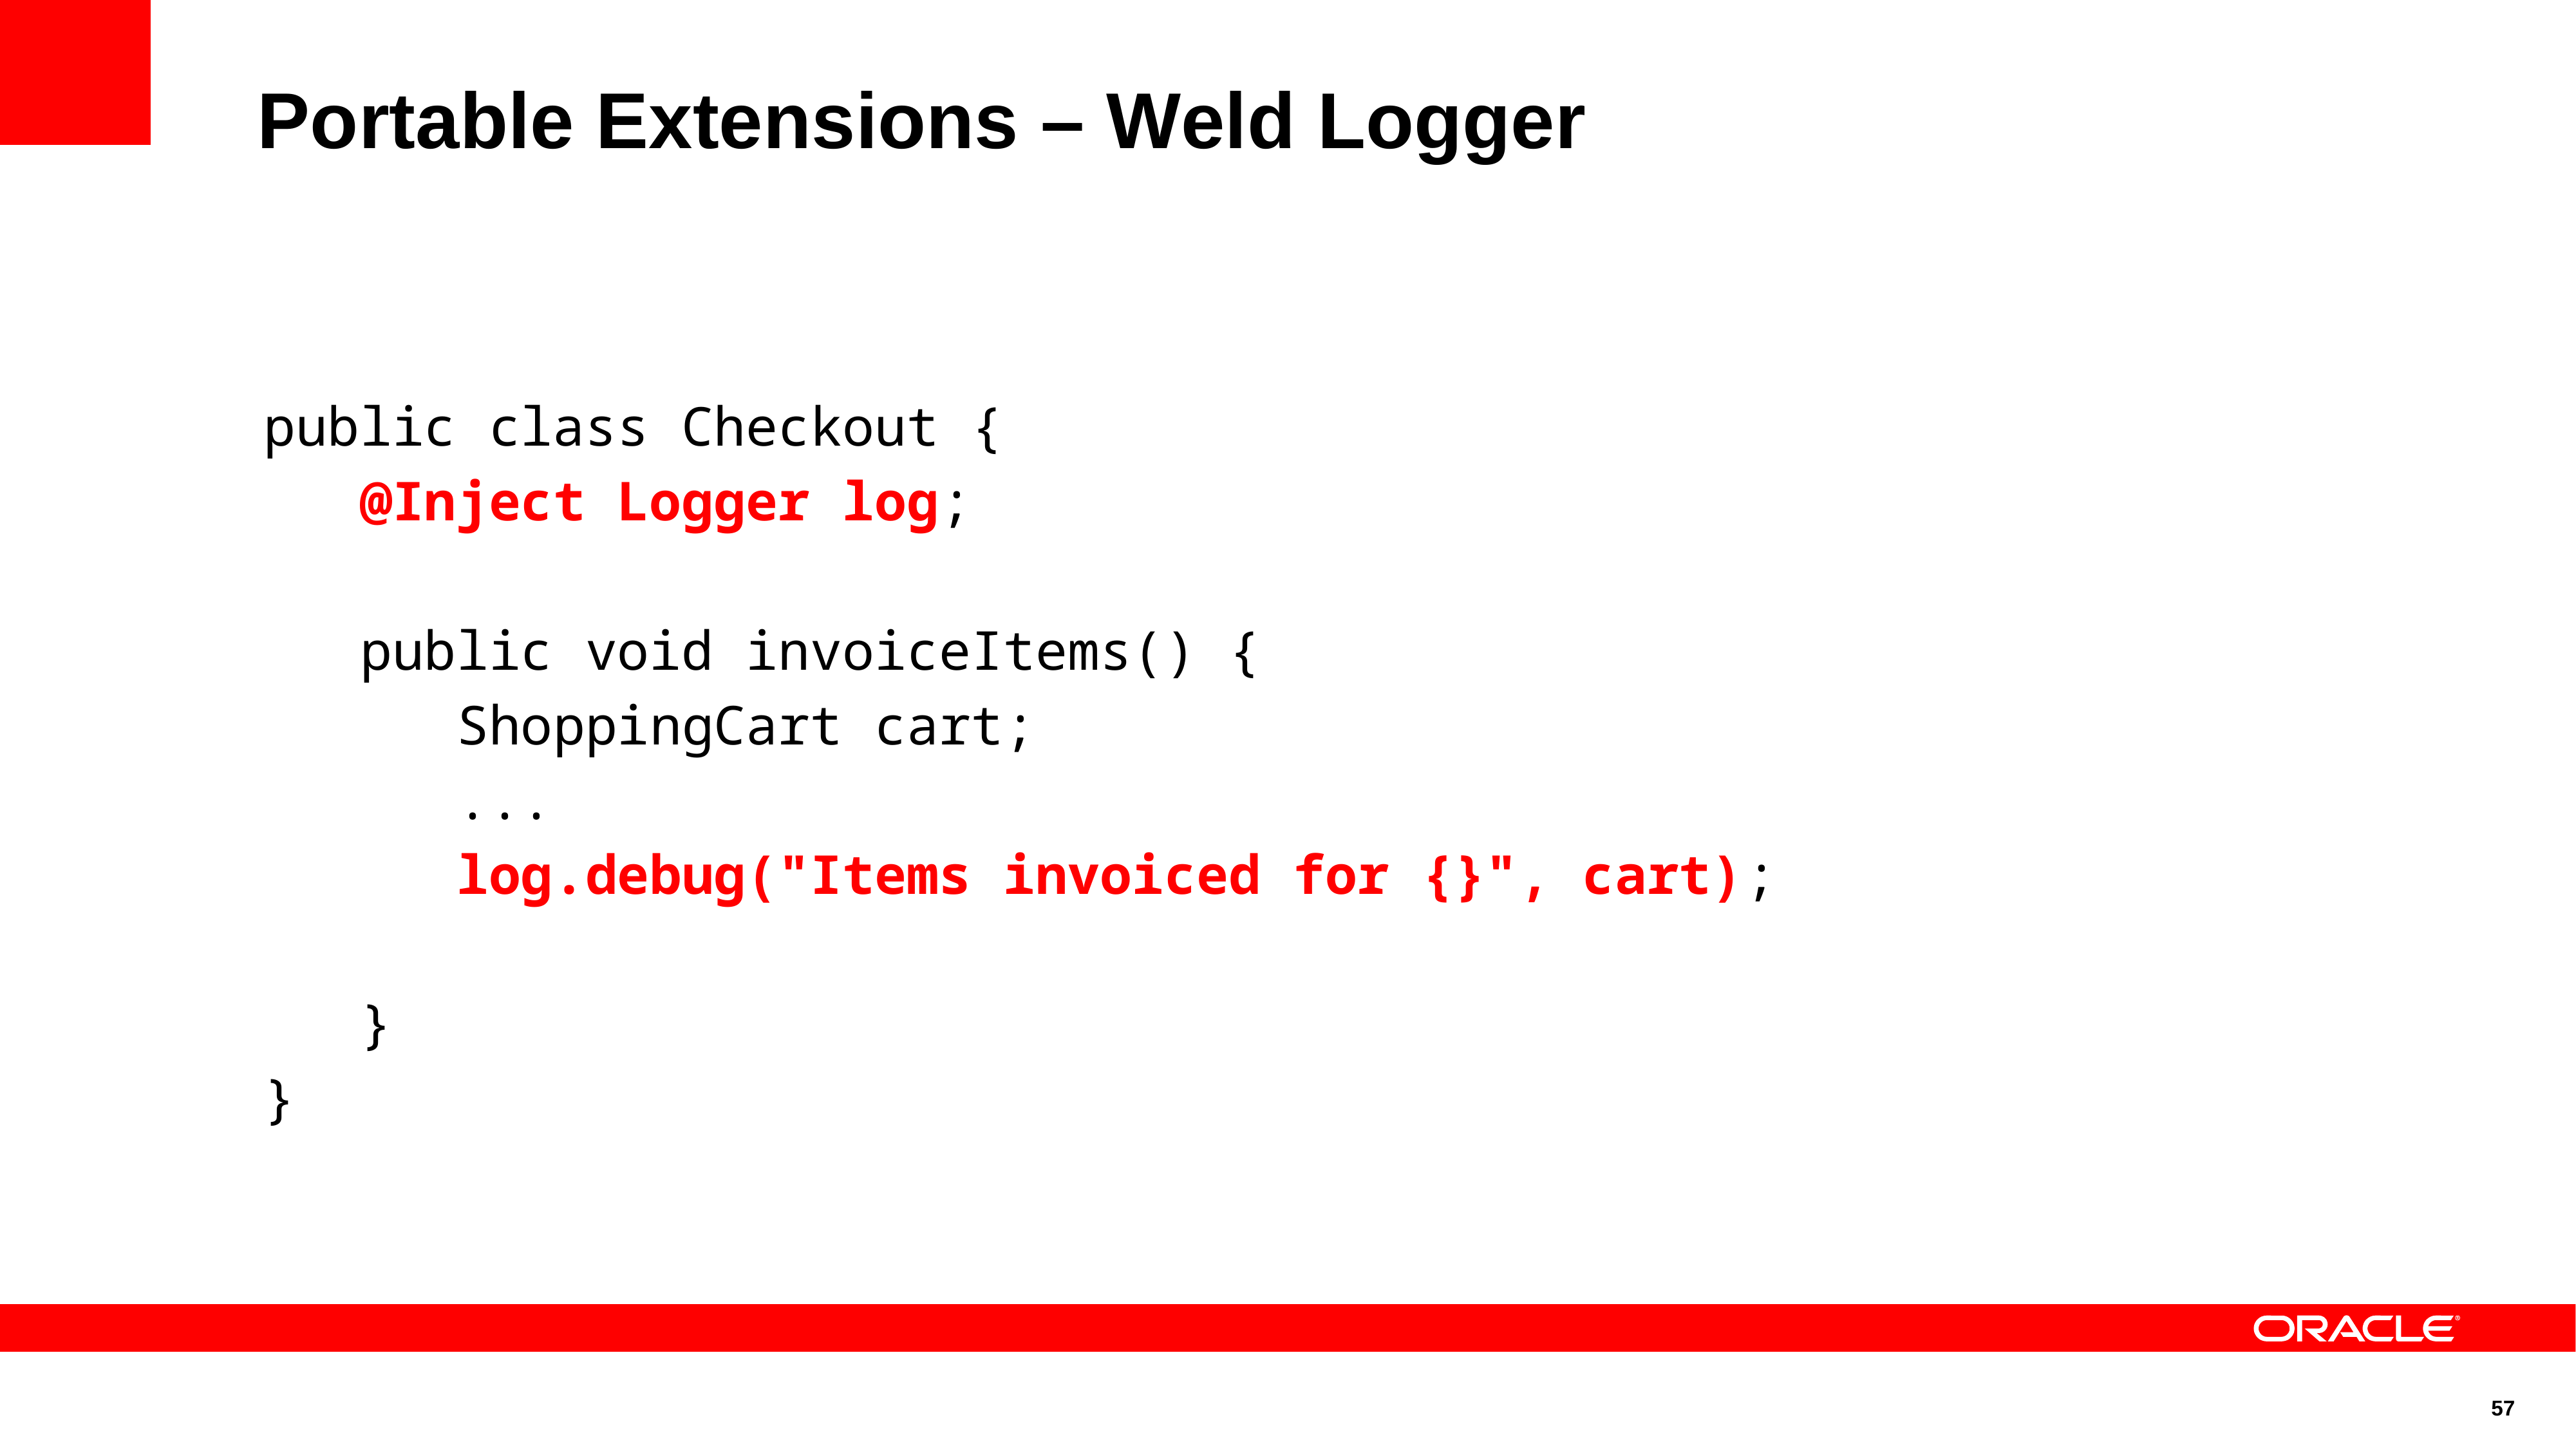

# Portable Extensions – Weld Logger
public class Checkout {
 @Inject Logger log;
 public void invoiceItems() {
 ShoppingCart cart;
 ...
 log.debug("Items invoiced for {}", cart);
 }
}